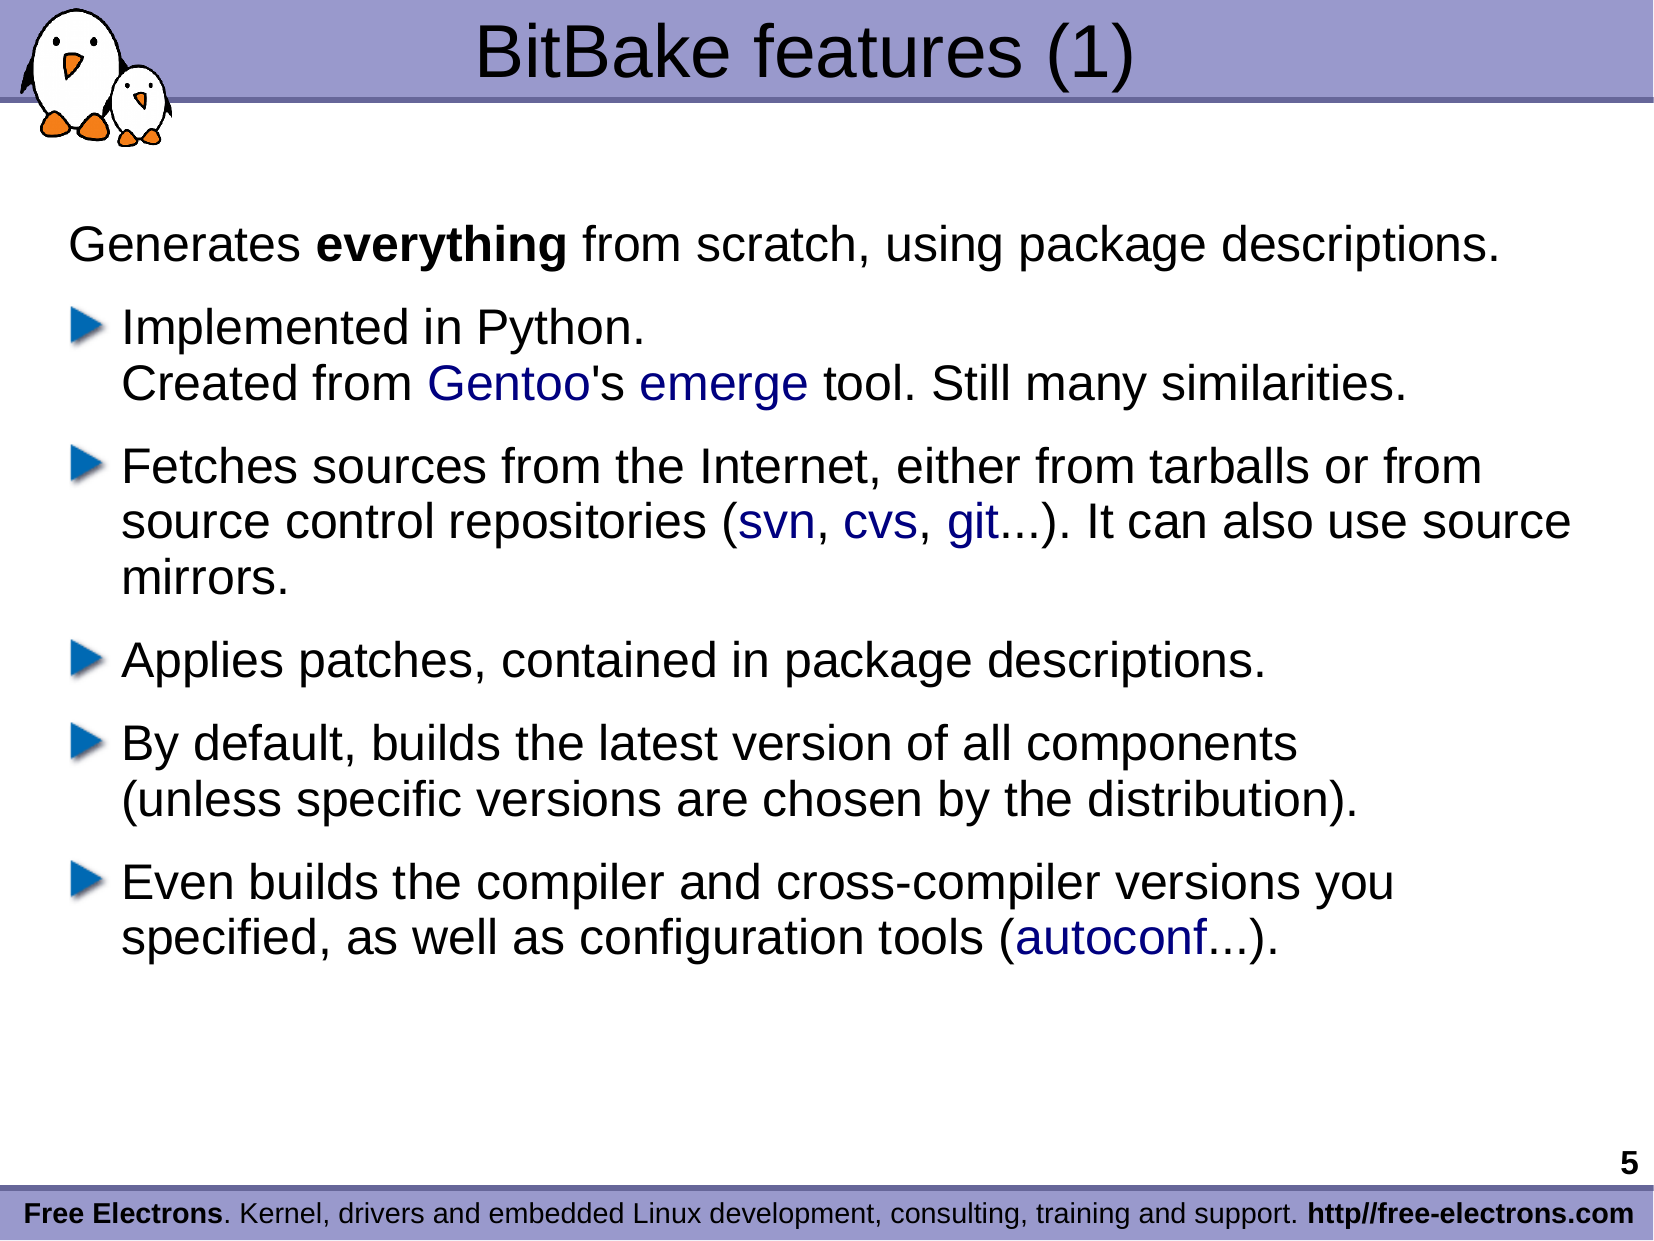

# BitBake features (1)
Generates everything from scratch, using package descriptions.
Implemented in Python.
Created from Gentoo's emerge tool. Still many similarities.
Fetches sources from the Internet, either from tarballs or from source control repositories (svn, cvs, git...). It can also use source mirrors.
Applies patches, contained in package descriptions.
By default, builds the latest version of all components
(unless specific versions are chosen by the distribution).
Even builds the compiler and cross-compiler versions you specified, as well as configuration tools (autoconf...).